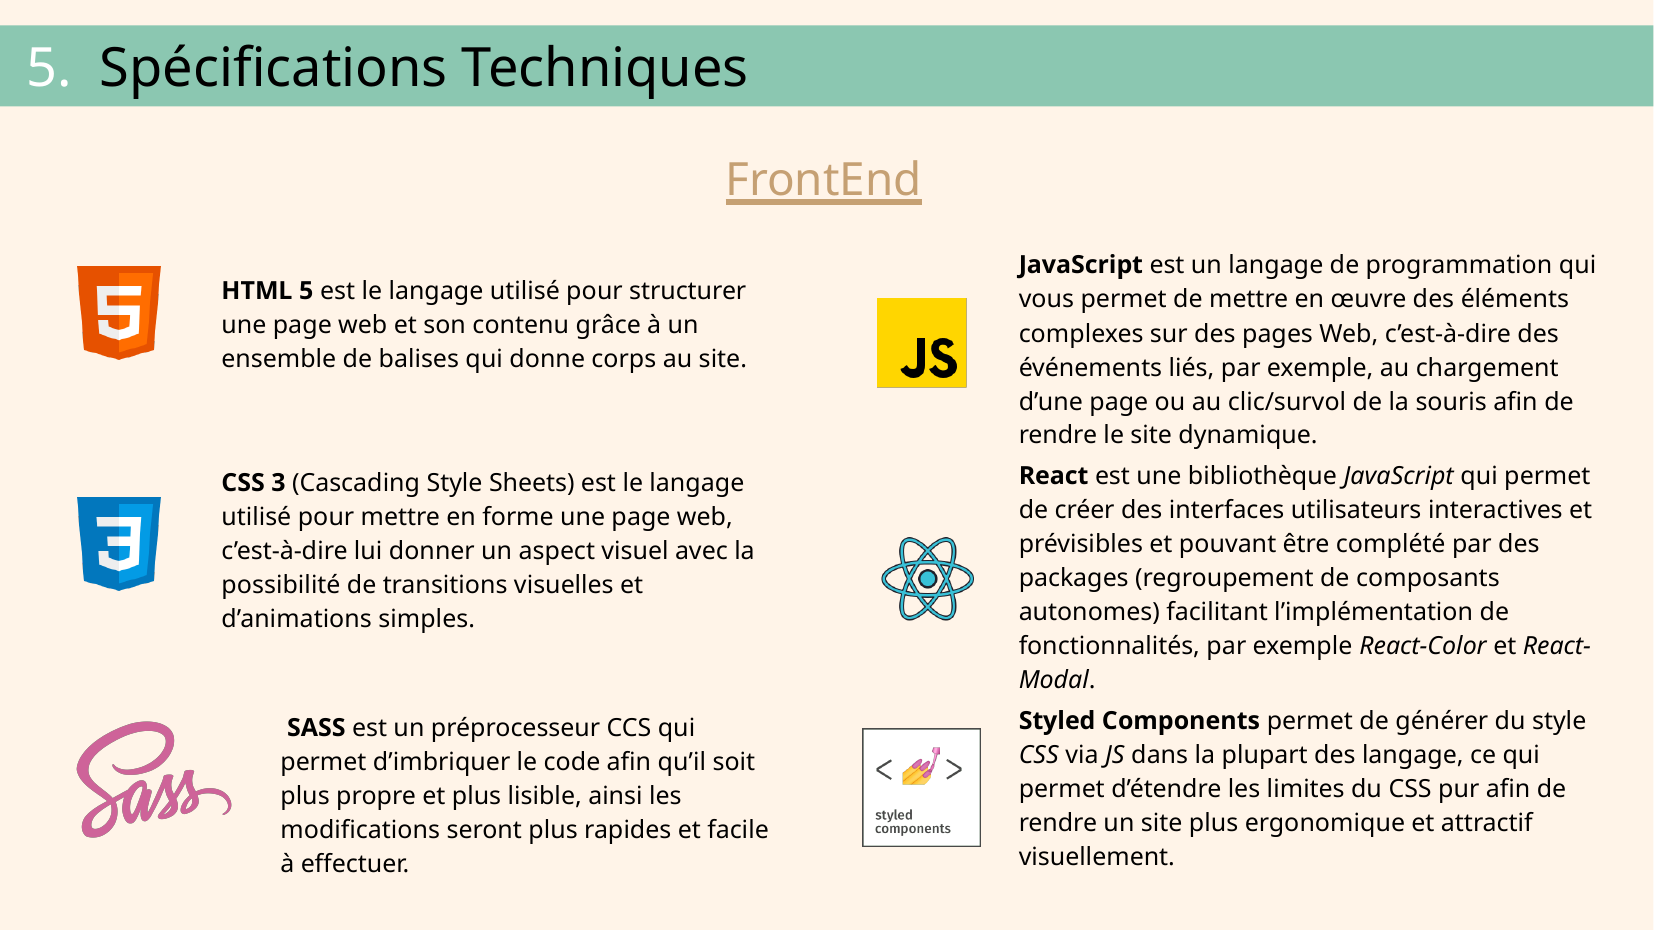

# 5. Spécifications Techniques
FrontEnd
JavaScript est un langage de programmation qui vous permet de mettre en œuvre des éléments complexes sur des pages Web, c’est-à-dire des événements liés, par exemple, au chargement d’une page ou au clic/survol de la souris afin de rendre le site dynamique.
HTML 5 est le langage utilisé pour structurer une page web et son contenu grâce à un ensemble de balises qui donne corps au site.
React est une bibliothèque JavaScript qui permet de créer des interfaces utilisateurs interactives et prévisibles et pouvant être complété par des packages (regroupement de composants autonomes) facilitant l’implémentation de fonctionnalités, par exemple React-Color et React-Modal.
CSS 3 (Cascading Style Sheets) est le langage utilisé pour mettre en forme une page web, c’est-à-dire lui donner un aspect visuel avec la possibilité de transitions visuelles et d’animations simples.
Styled Components permet de générer du style CSS via JS dans la plupart des langage, ce qui permet d’étendre les limites du CSS pur afin de rendre un site plus ergonomique et attractif visuellement.
 SASS est un préprocesseur CCS qui permet d’imbriquer le code afin qu’il soit plus propre et plus lisible, ainsi les modifications seront plus rapides et facile à effectuer.